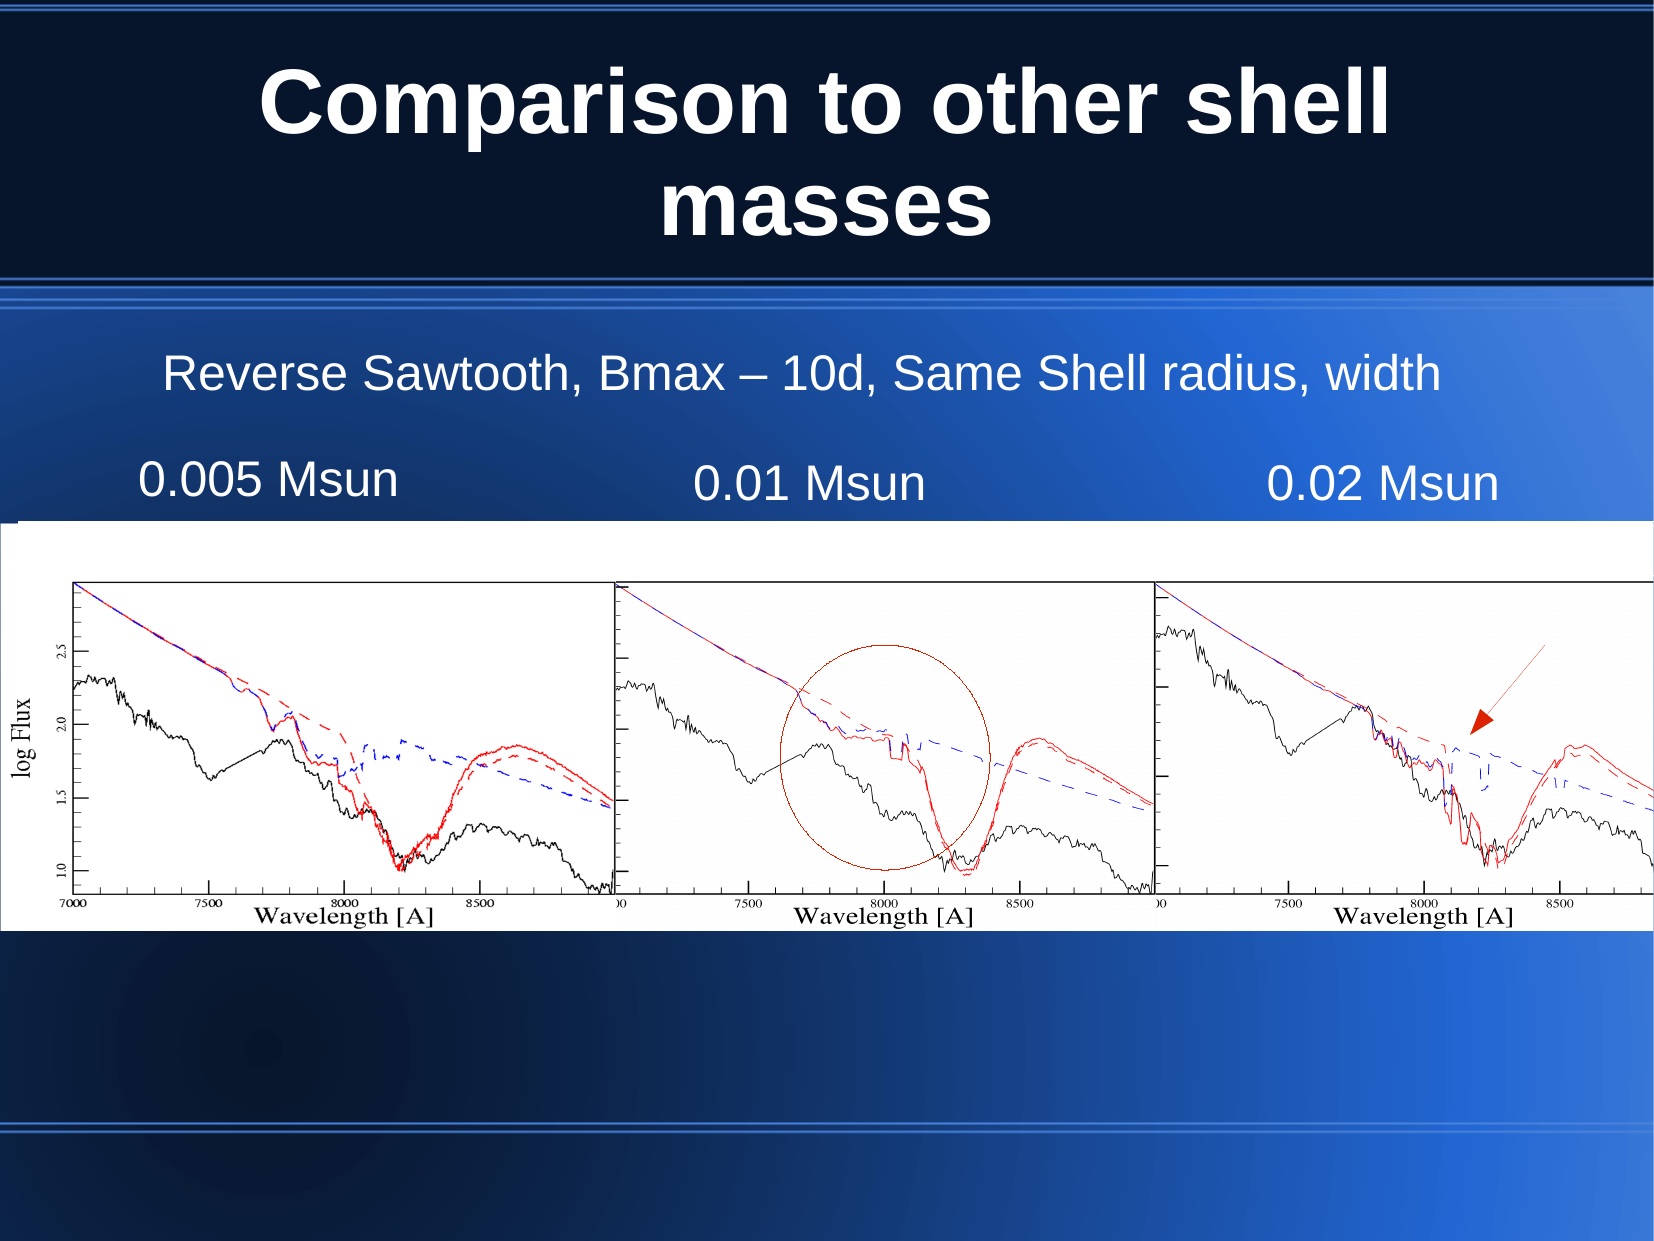

# Comparison to other shell masses
Reverse Sawtooth, Bmax – 10d, Same Shell radius, width
0.005 Msun
0.01 Msun
0.02 Msun